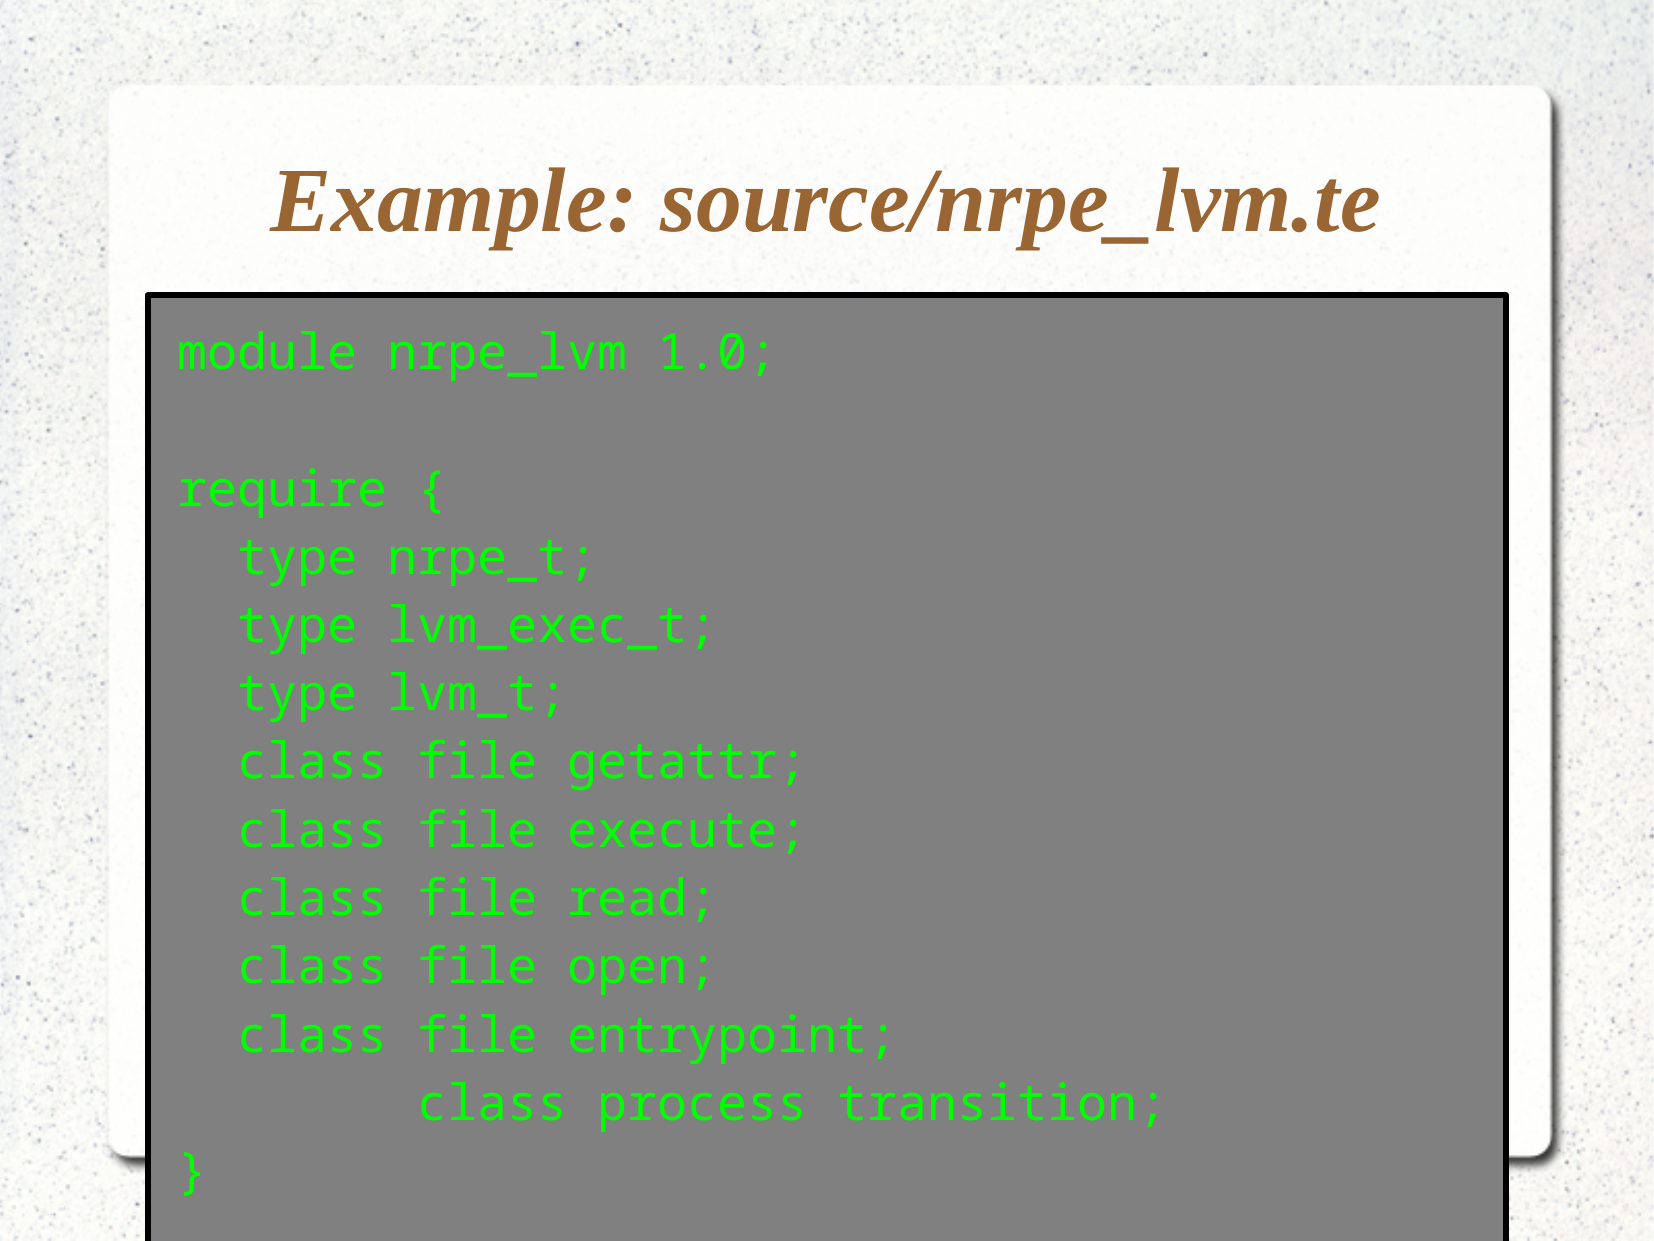

# Example: source/nrpe_lvm.te
module nrpe_lvm 1.0;
require {
 type nrpe_t;
 type lvm_exec_t;
 type lvm_t;
 class file getattr;
 class file execute;
 class file read;
 class file open;
 class file entrypoint;
 class process transition;
}
...